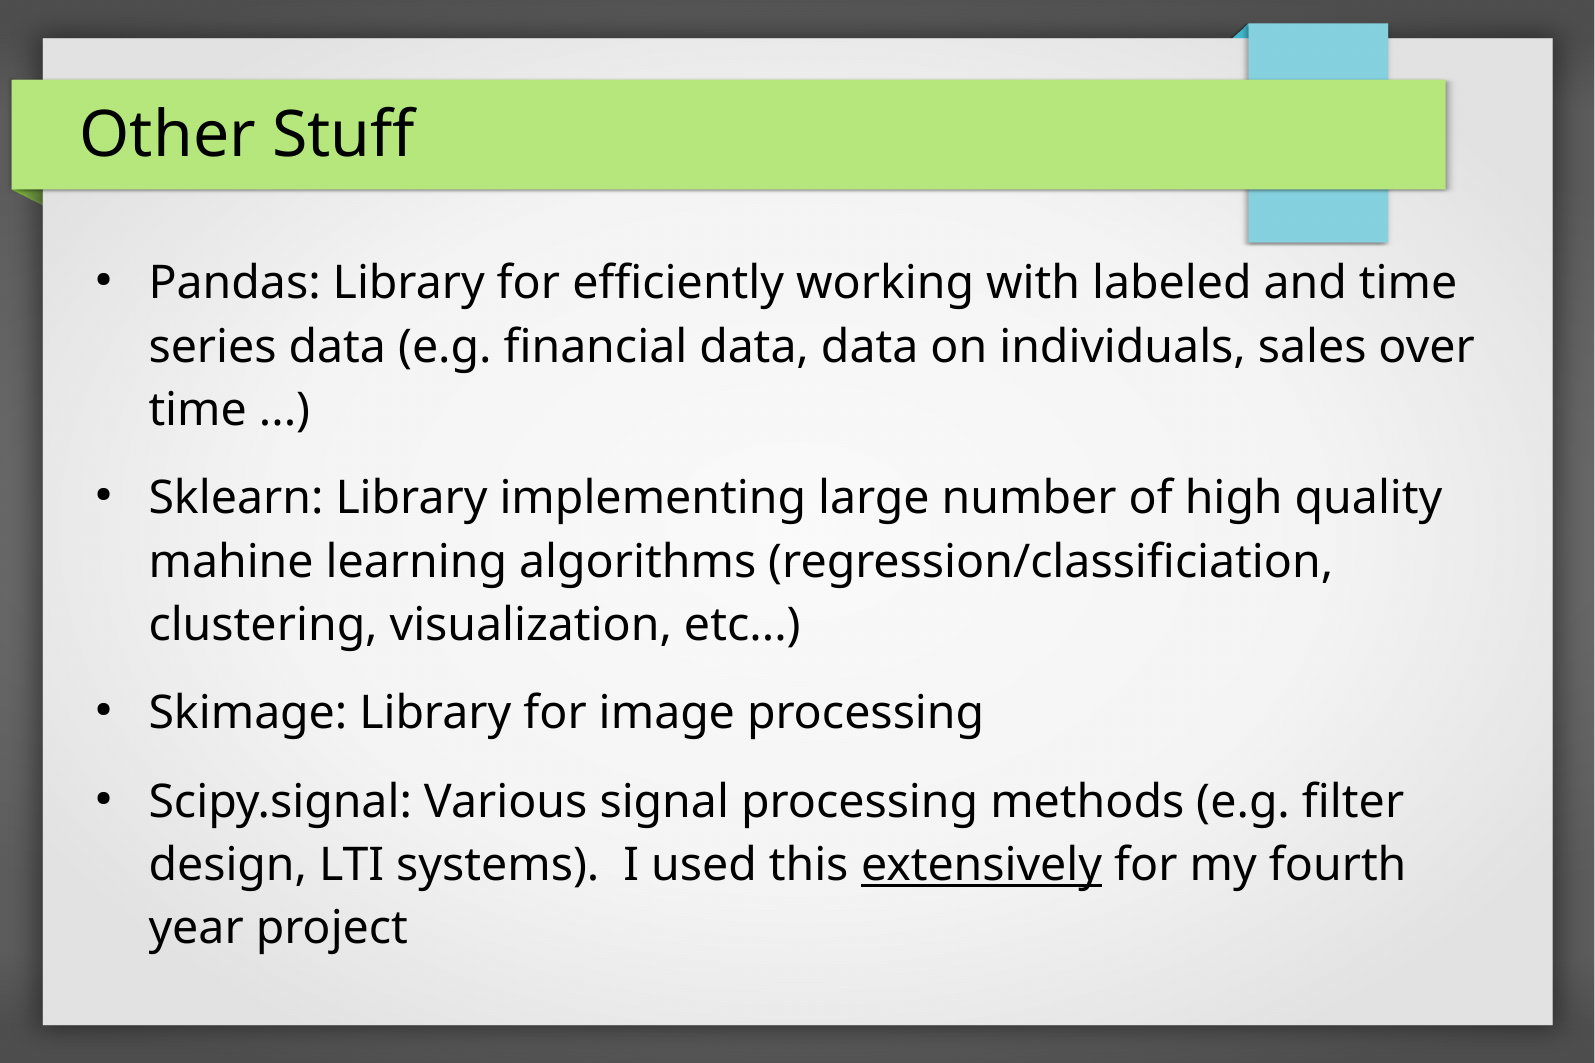

# Other Stuff
Pandas: Library for efficiently working with labeled and time series data (e.g. financial data, data on individuals, sales over time ...)
Sklearn: Library implementing large number of high quality mahine learning algorithms (regression/classificiation, clustering, visualization, etc...)
Skimage: Library for image processing
Scipy.signal: Various signal processing methods (e.g. filter design, LTI systems). I used this extensively for my fourth year project